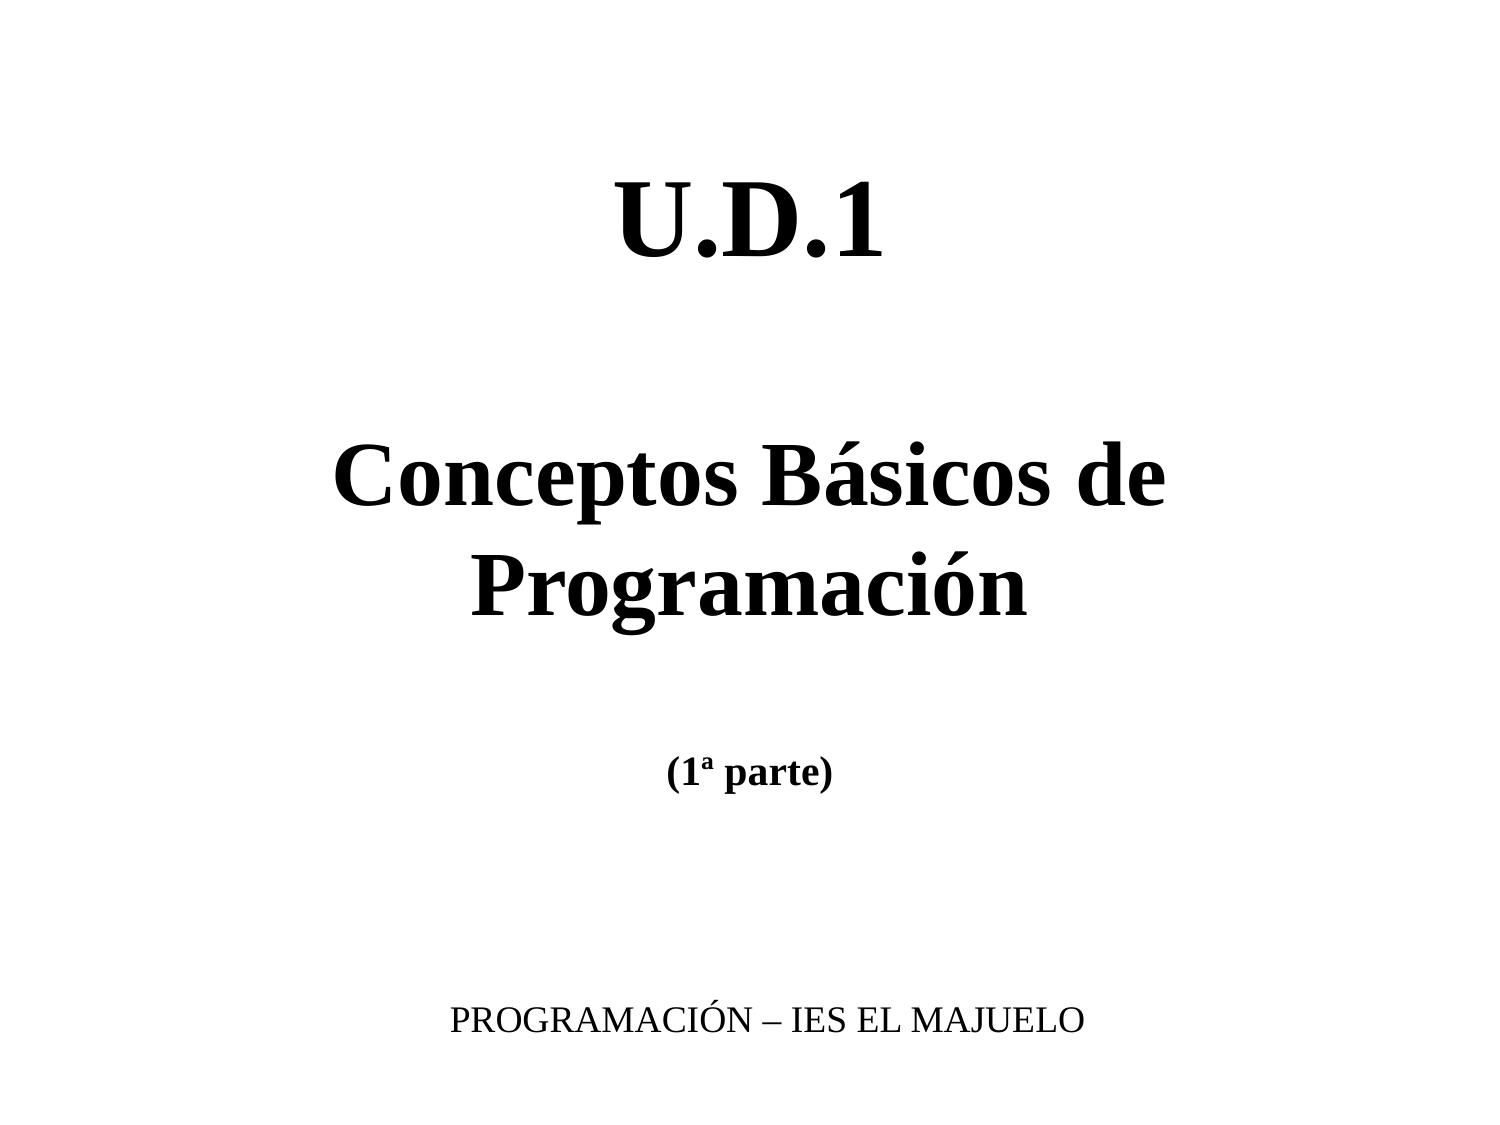

# U.D.1 Conceptos Básicos de Programación (1ª parte)
PROGRAMACIÓN – IES EL MAJUELO